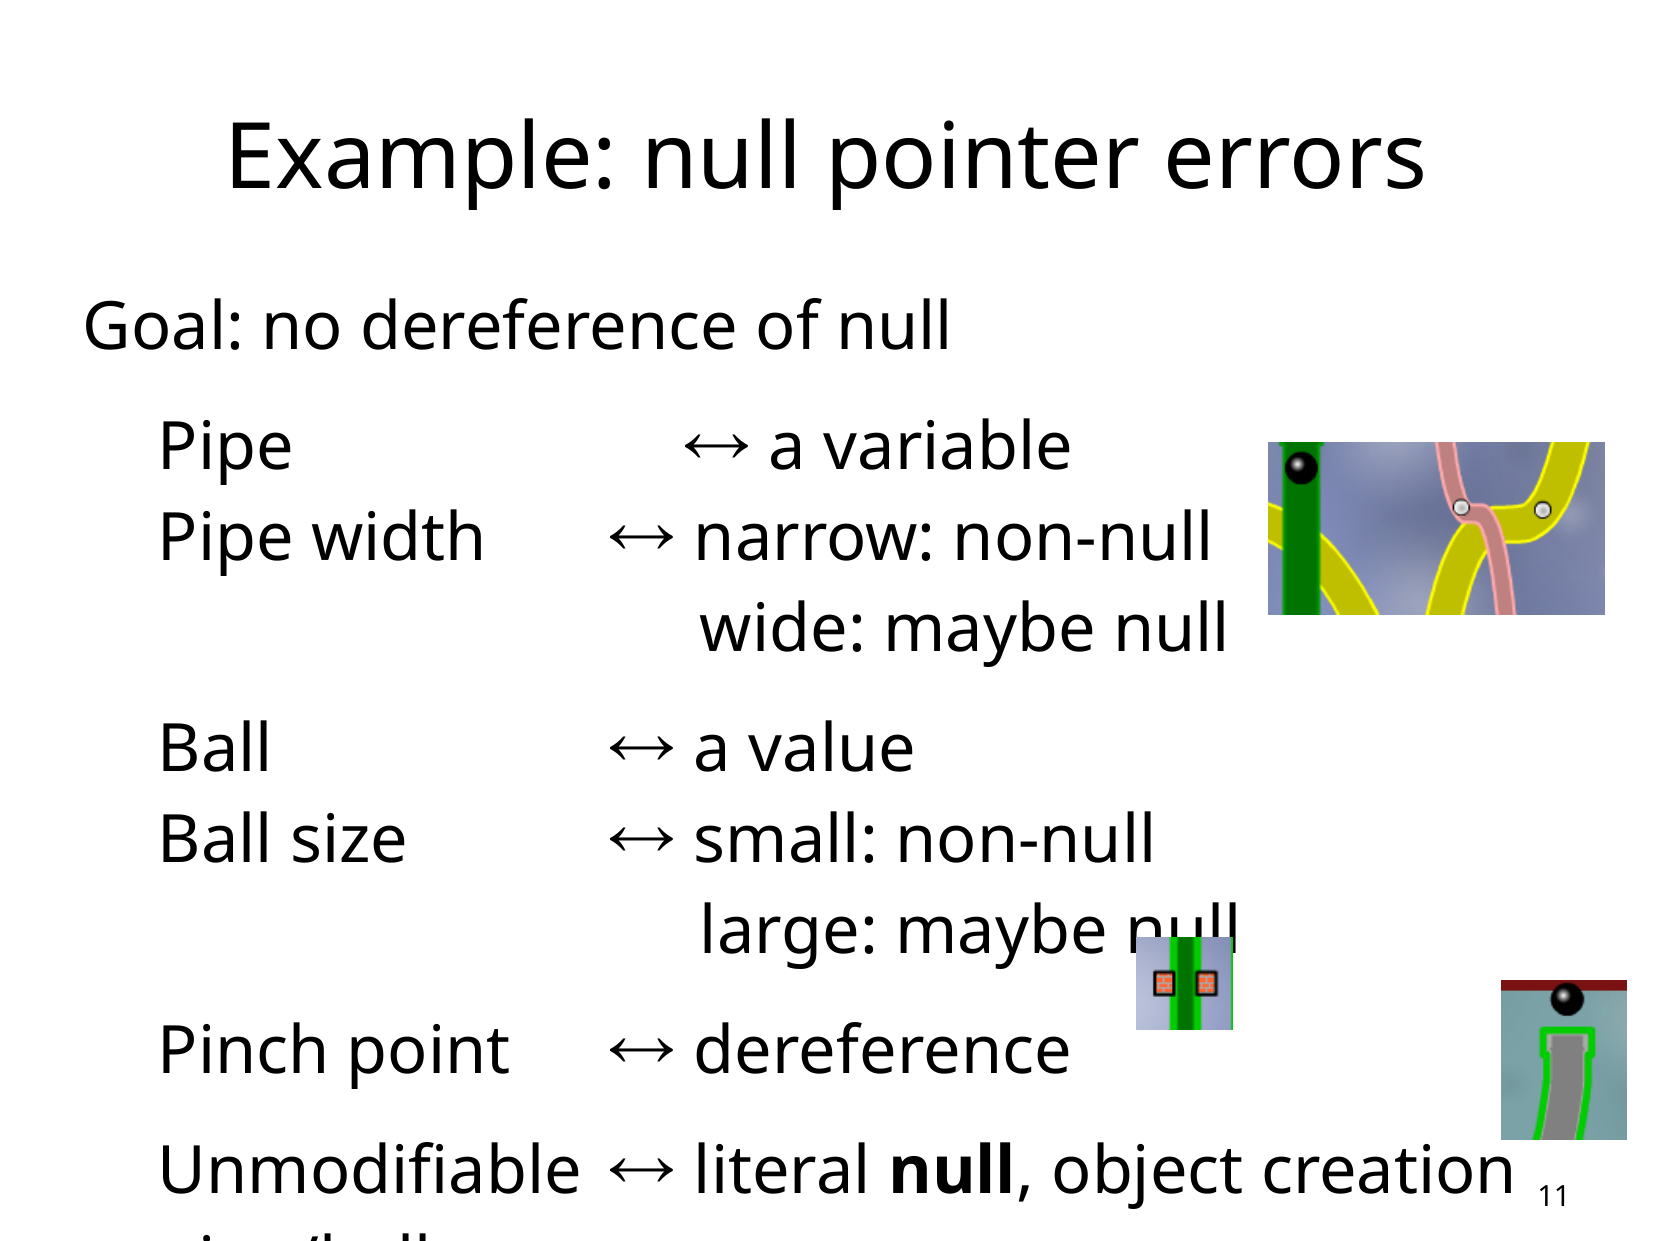

# Example: null pointer errors
Goal: no dereference of null
 	Pipe 					↔ a variable
	Pipe width 		↔ narrow: non-null
								 wide: maybe null
 	Ball 					↔ a value
	Ball size 			↔ small: non-null
								 large: maybe null
 	Pinch point 		↔ dereference
 	Unmodifiable	↔ literal null, object creation
	pipe/ball
11